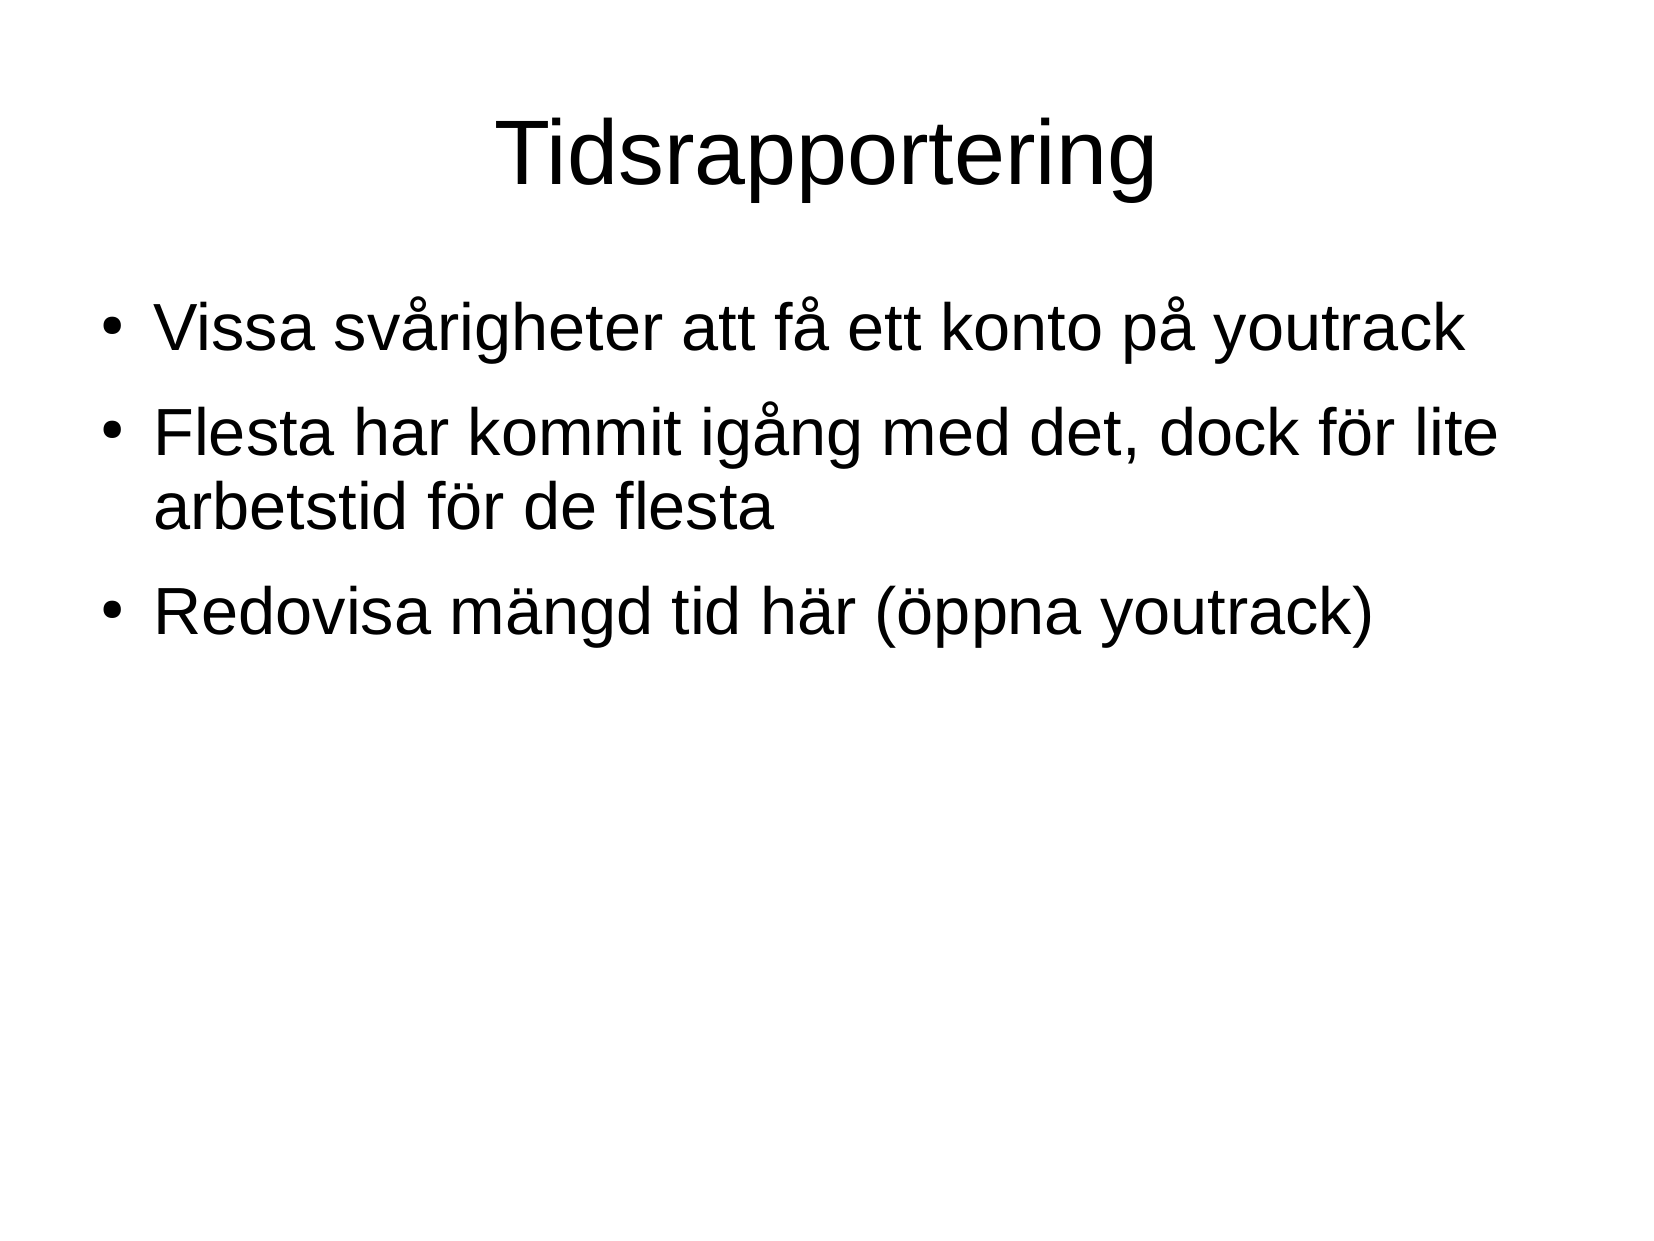

# Tidsrapportering
Vissa svårigheter att få ett konto på youtrack
Flesta har kommit igång med det, dock för lite arbetstid för de flesta
Redovisa mängd tid här (öppna youtrack)